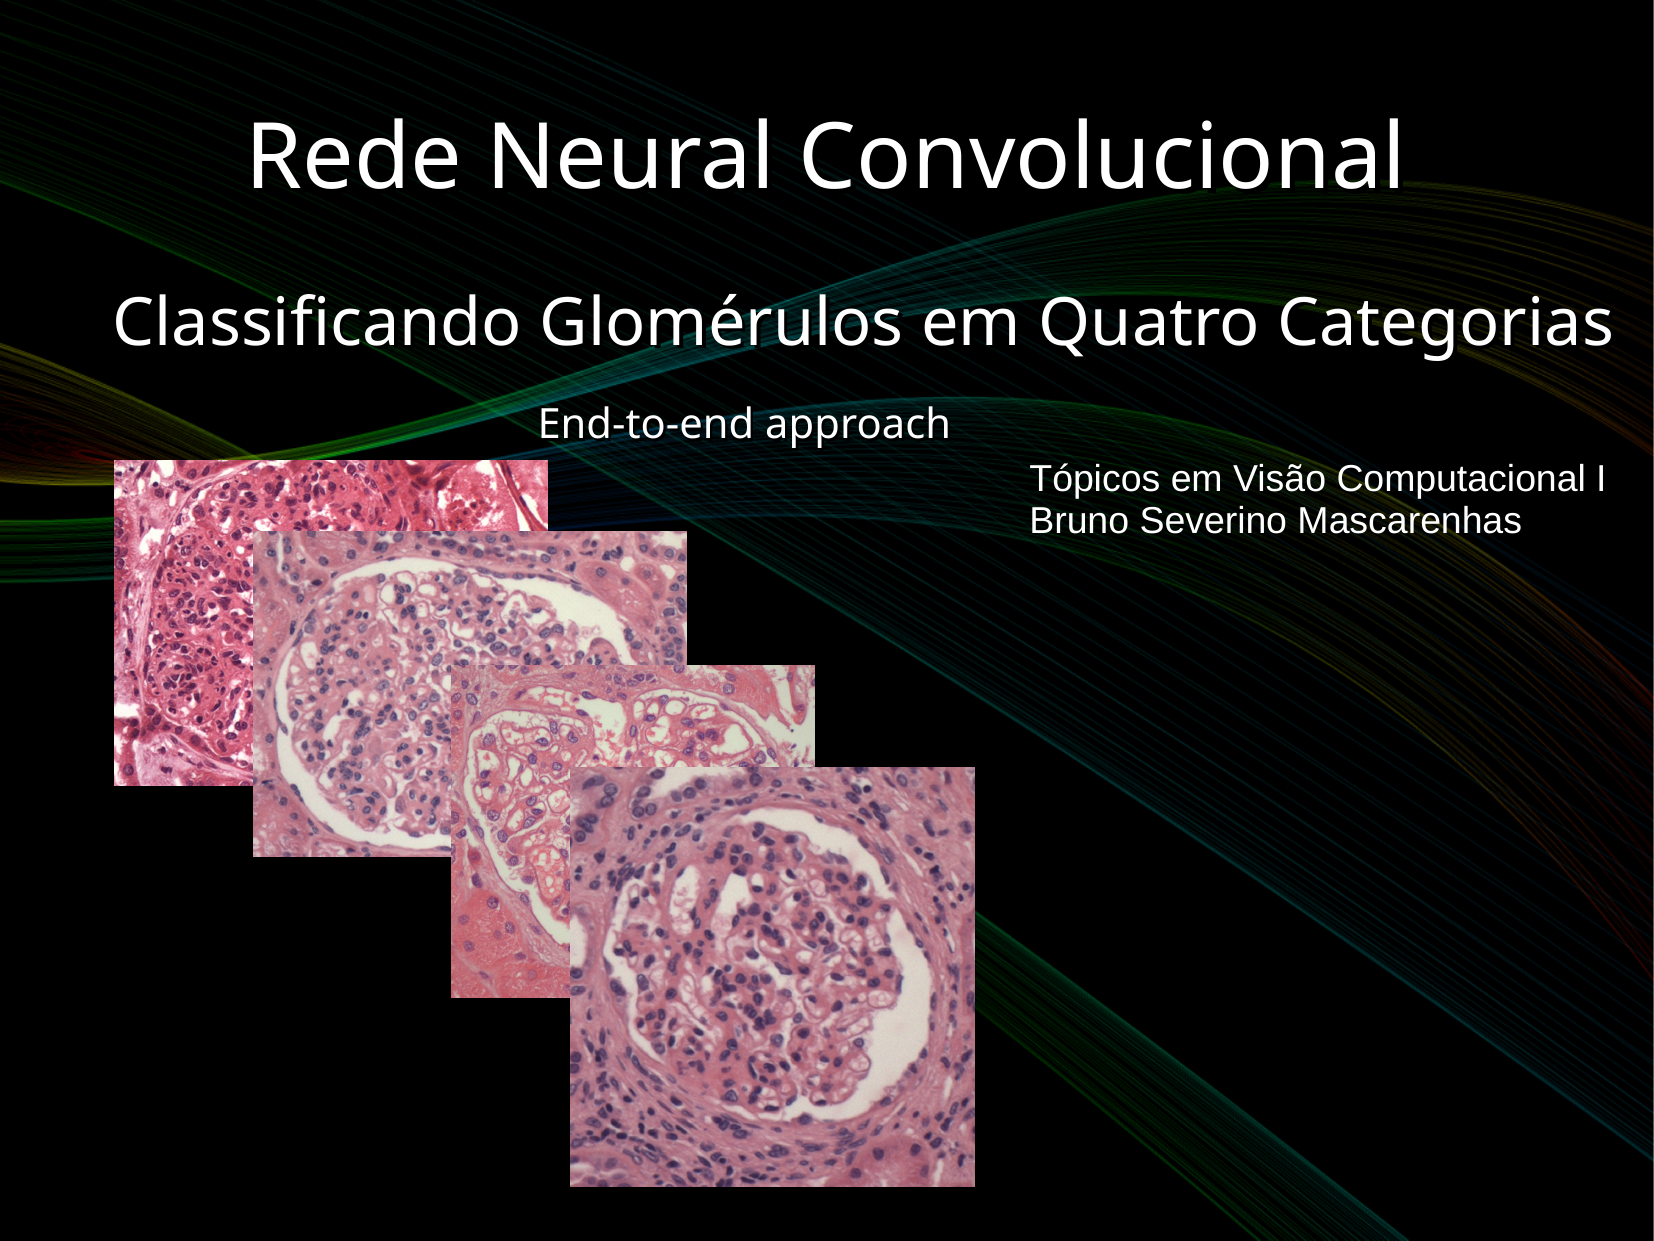

# Rede Neural Convolucional
Classificando Glomérulos em Quatro Categorias
End-to-end approach
Tópicos em Visão Computacional I
Bruno Severino Mascarenhas